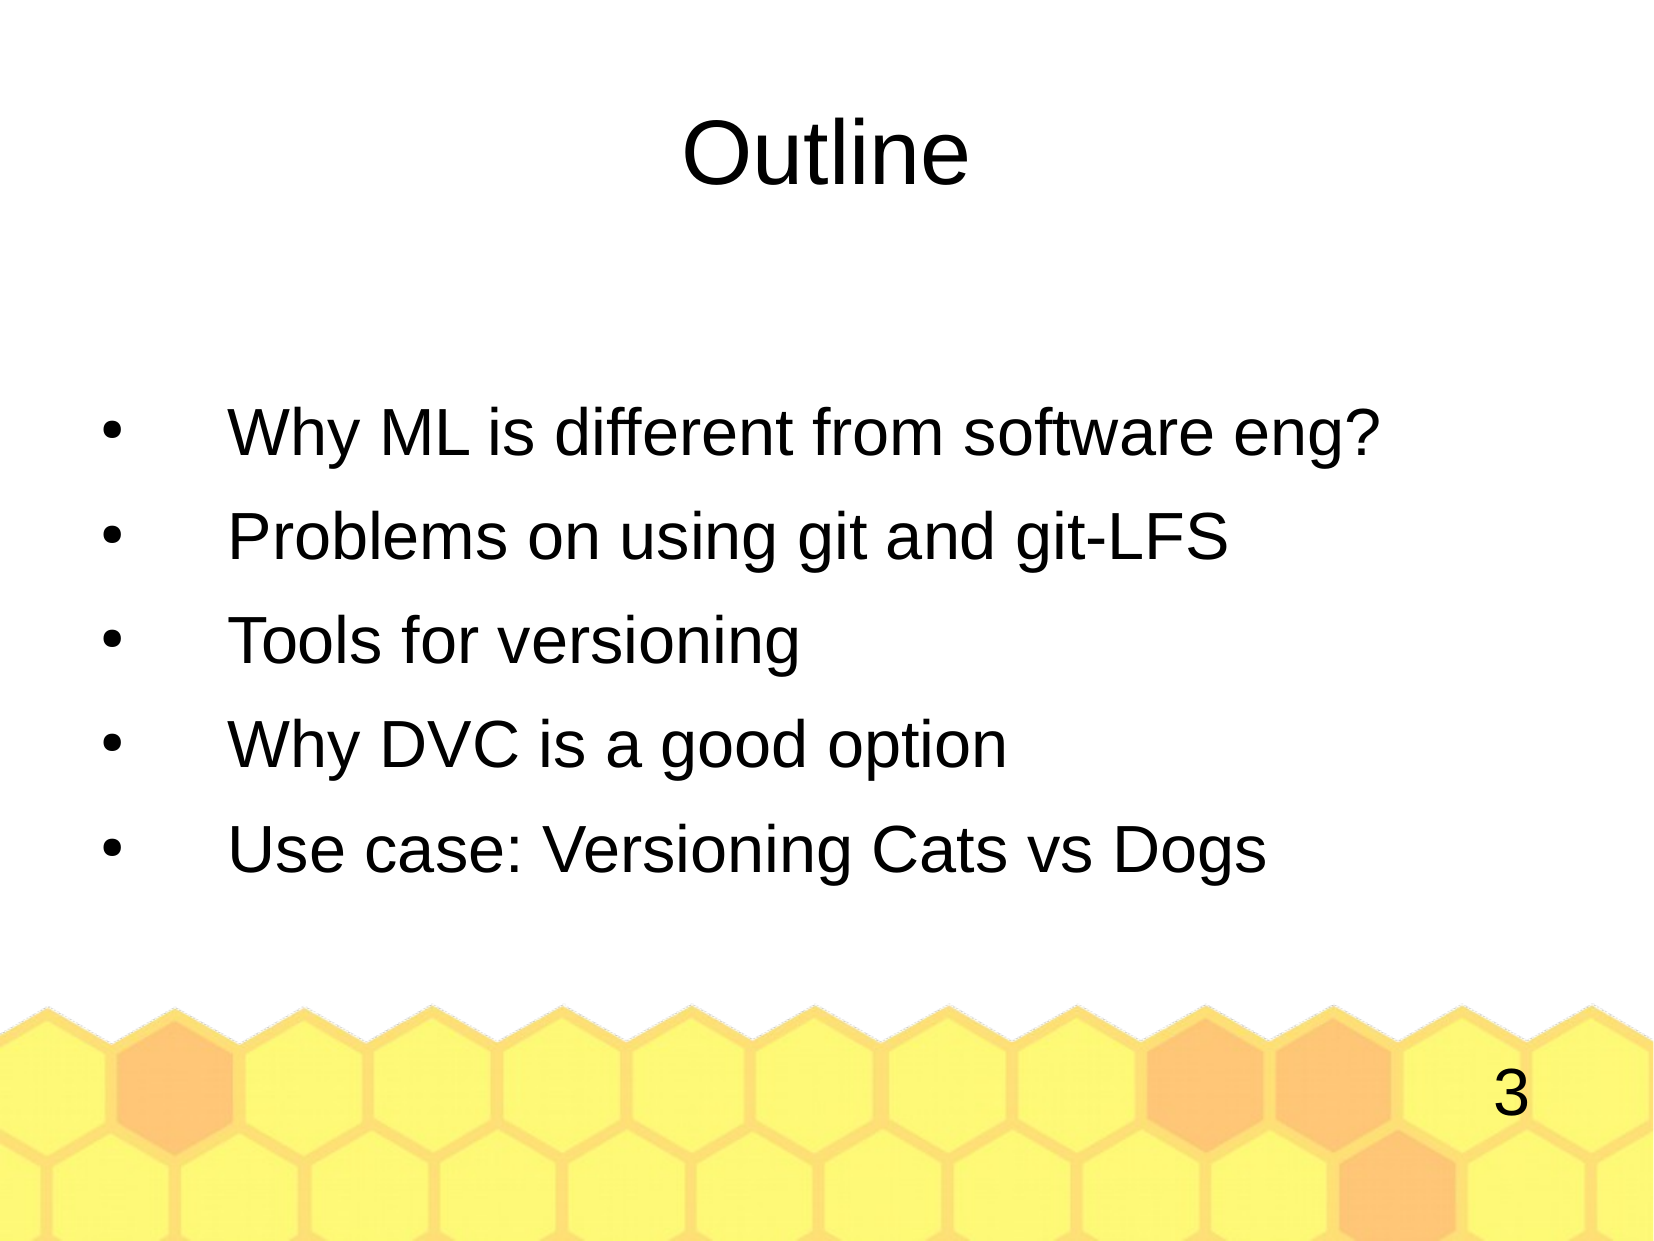

# Outline
 Why ML is different from software eng?
 Problems on using git and git-LFS
 Tools for versioning
 Why DVC is a good option
 Use case: Versioning Cats vs Dogs
3